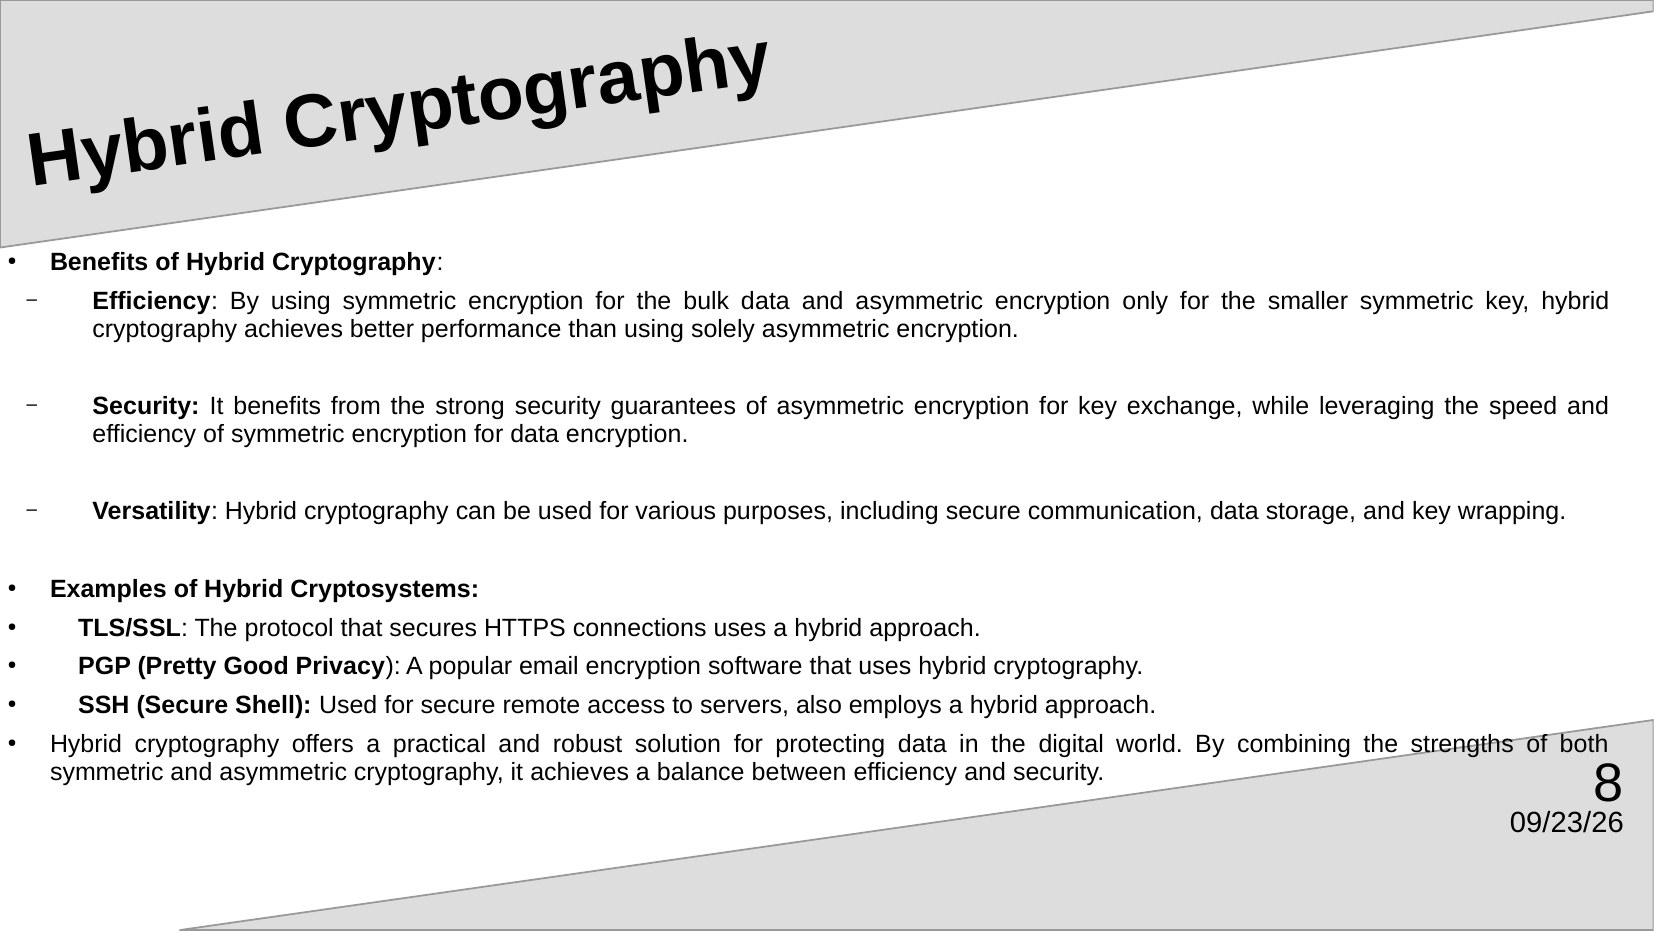

# Hybrid Cryptography
Benefits of Hybrid Cryptography:
Efficiency: By using symmetric encryption for the bulk data and asymmetric encryption only for the smaller symmetric key, hybrid cryptography achieves better performance than using solely asymmetric encryption.
Security: It benefits from the strong security guarantees of asymmetric encryption for key exchange, while leveraging the speed and efficiency of symmetric encryption for data encryption.
Versatility: Hybrid cryptography can be used for various purposes, including secure communication, data storage, and key wrapping.
Examples of Hybrid Cryptosystems:
 TLS/SSL: The protocol that secures HTTPS connections uses a hybrid approach.
 PGP (Pretty Good Privacy): A popular email encryption software that uses hybrid cryptography.
 SSH (Secure Shell): Used for secure remote access to servers, also employs a hybrid approach.
Hybrid cryptography offers a practical and robust solution for protecting data in the digital world. By combining the strengths of both symmetric and asymmetric cryptography, it achieves a balance between efficiency and security.
8